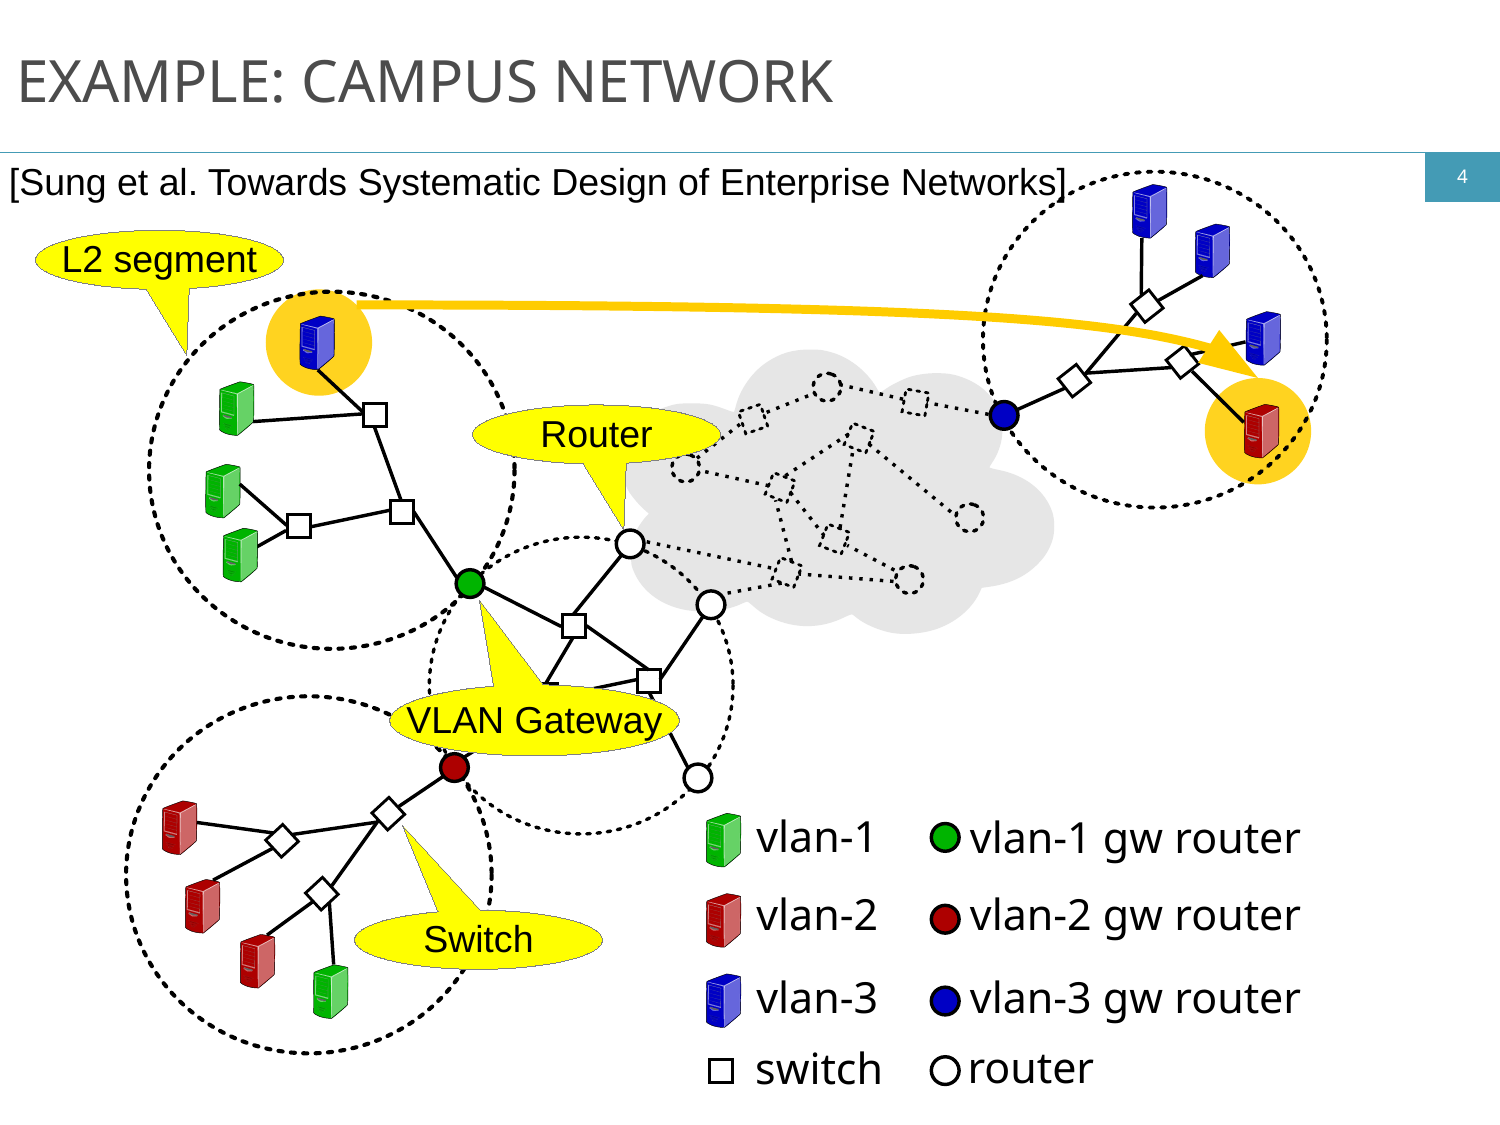

# EXAMPLE: CAMPUS NETWORK
[Sung et al. Towards Systematic Design of Enterprise Networks]
L2 segment
Router
VLAN Gateway
Switch